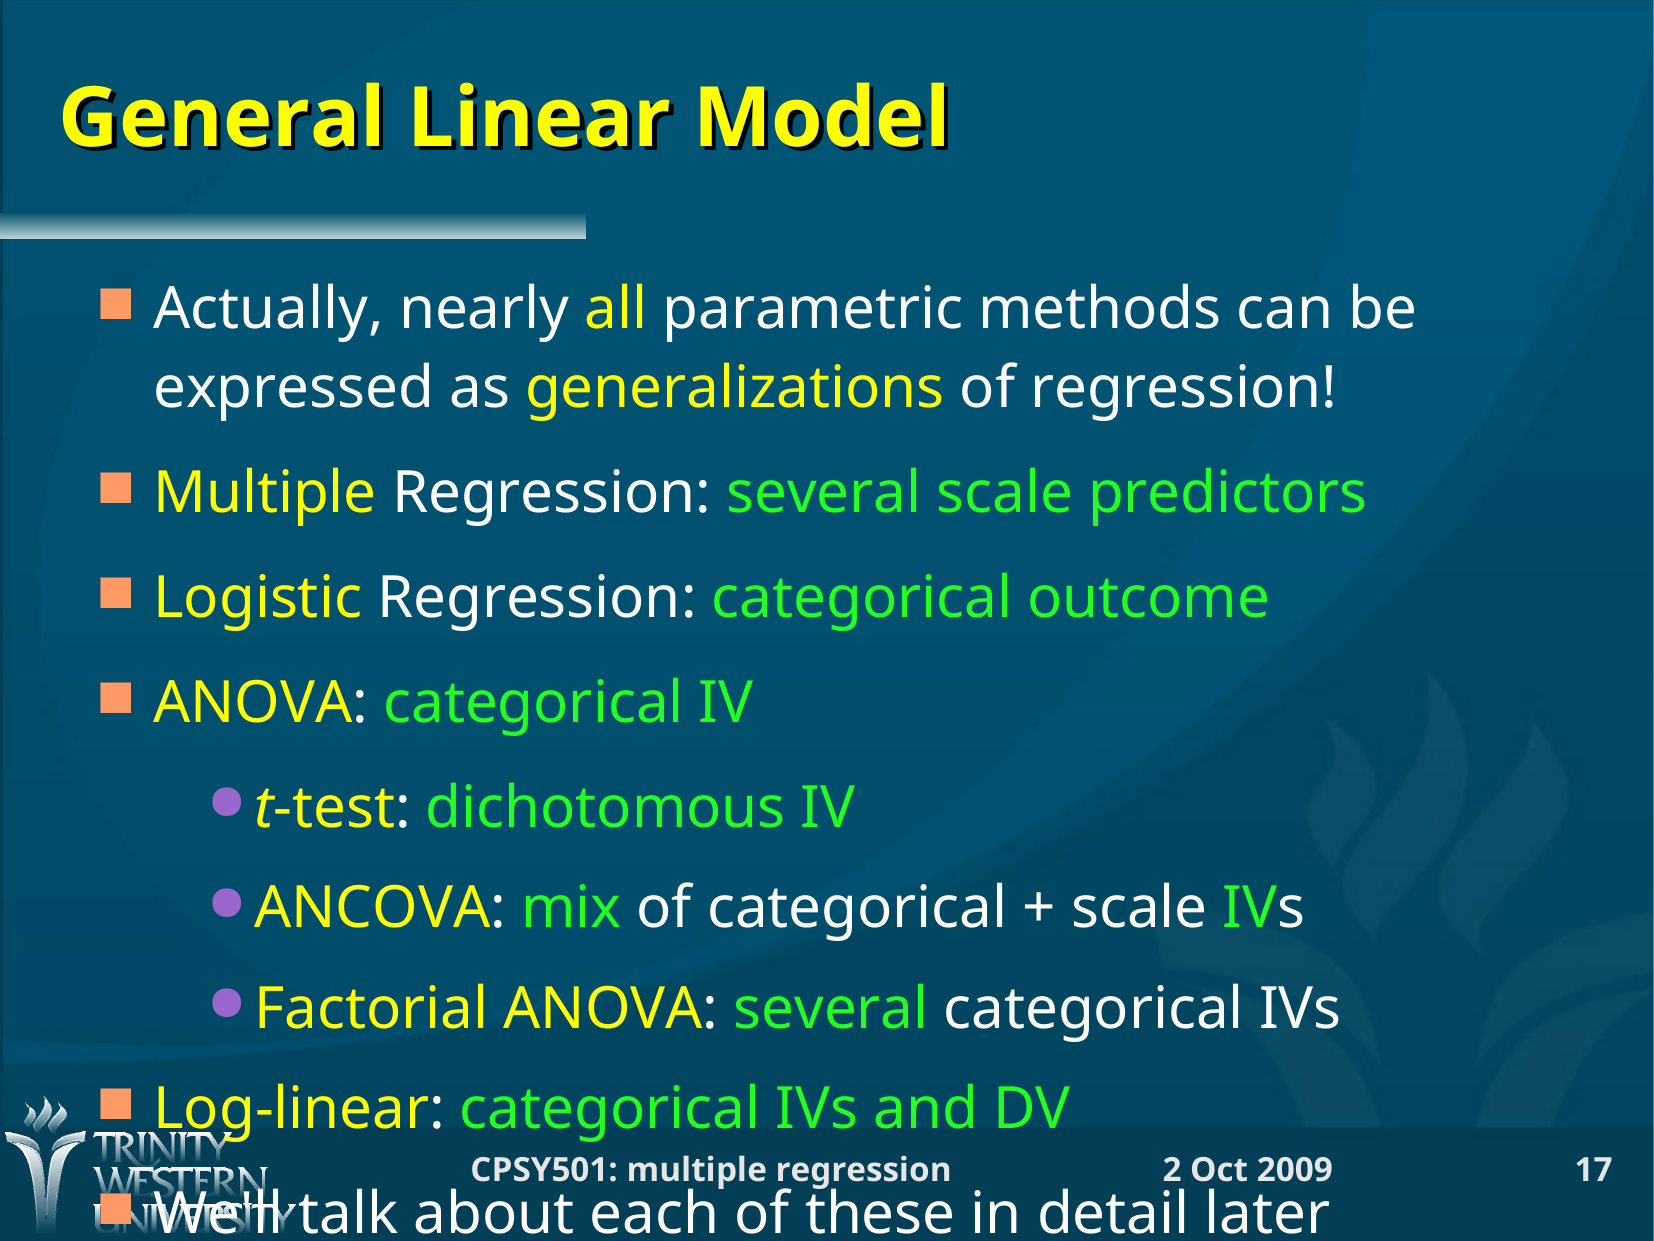

# General Linear Model
Actually, nearly all parametric methods can be expressed as generalizations of regression!
Multiple Regression: several scale predictors
Logistic Regression: categorical outcome
ANOVA: categorical IV
t-test: dichotomous IV
ANCOVA: mix of categorical + scale IVs
Factorial ANOVA: several categorical IVs
Log-linear: categorical IVs and DV
We'll talk about each of these in detail later
CPSY501: multiple regression
2 Oct 2009
17